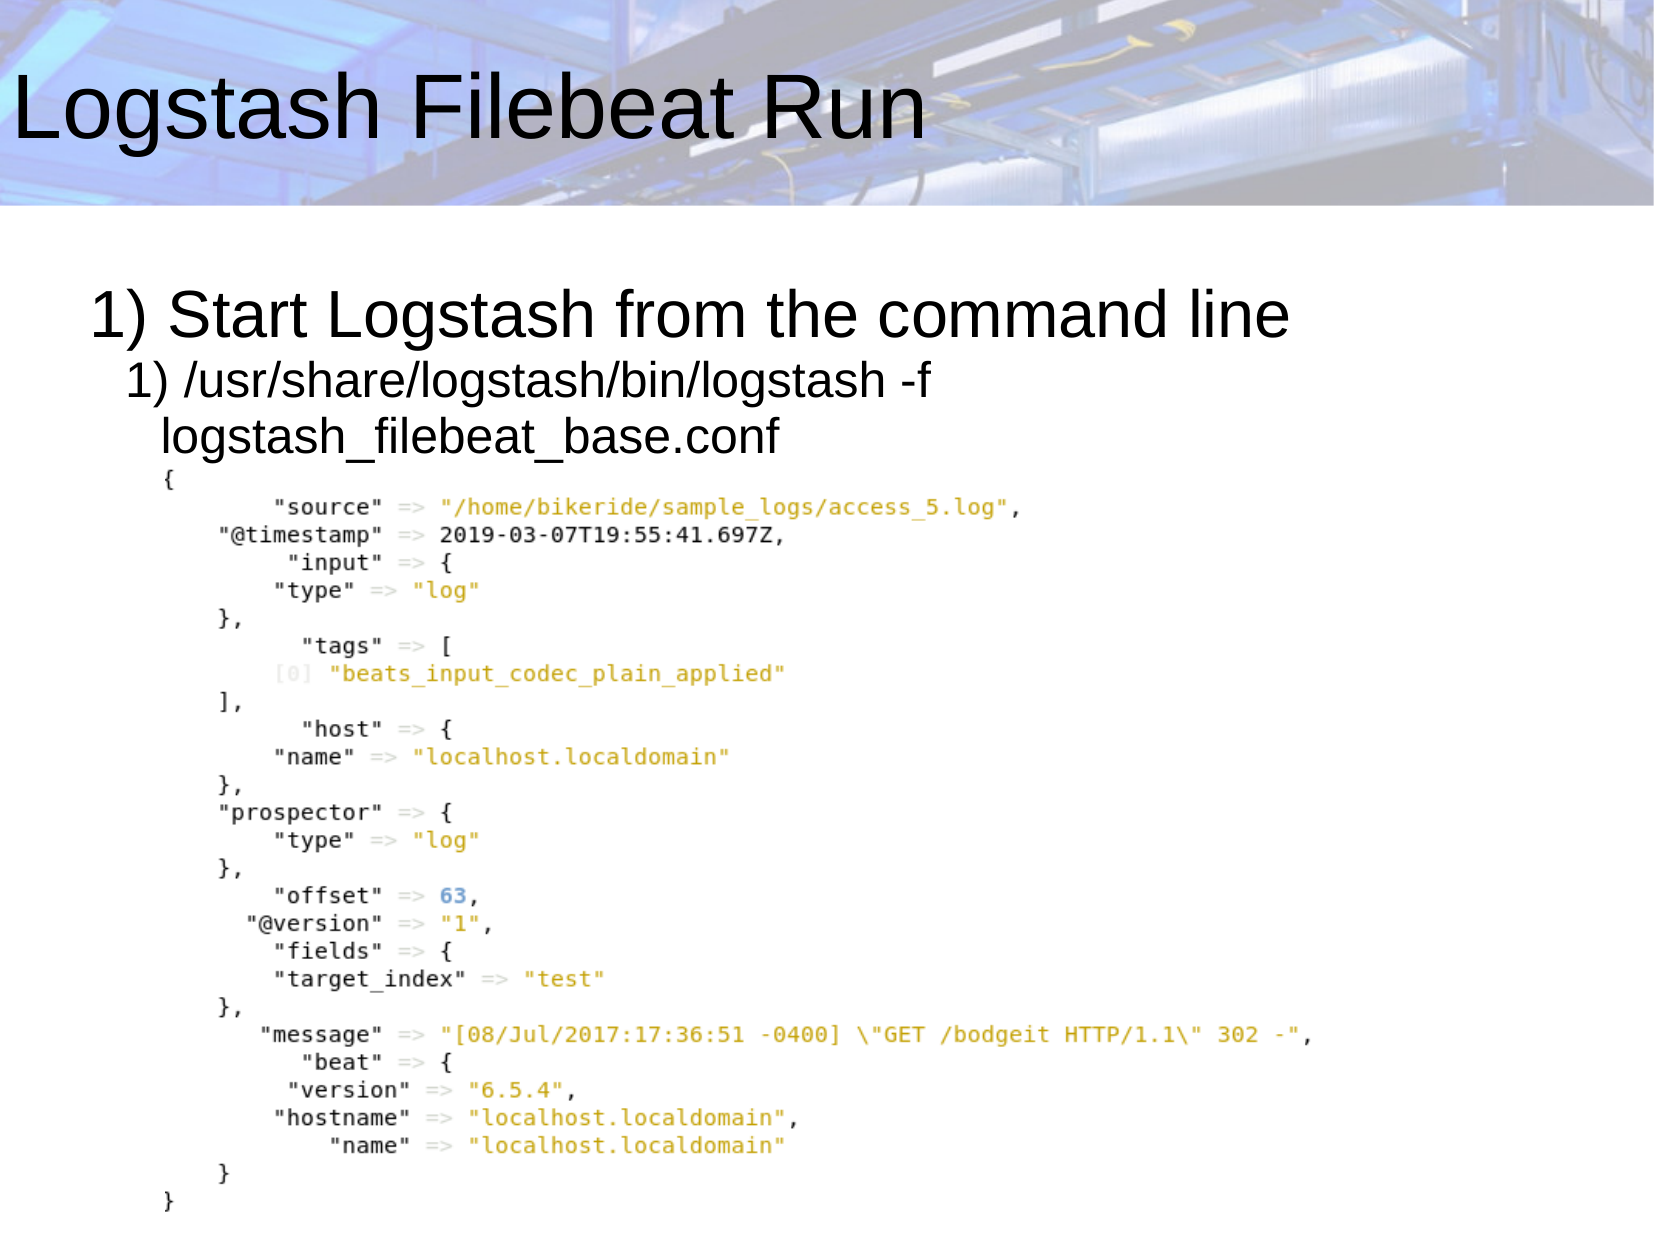

# Logstash Filebeat Run
 Start Logstash from the command line
 /usr/share/logstash/bin/logstash -f logstash_filebeat_base.conf